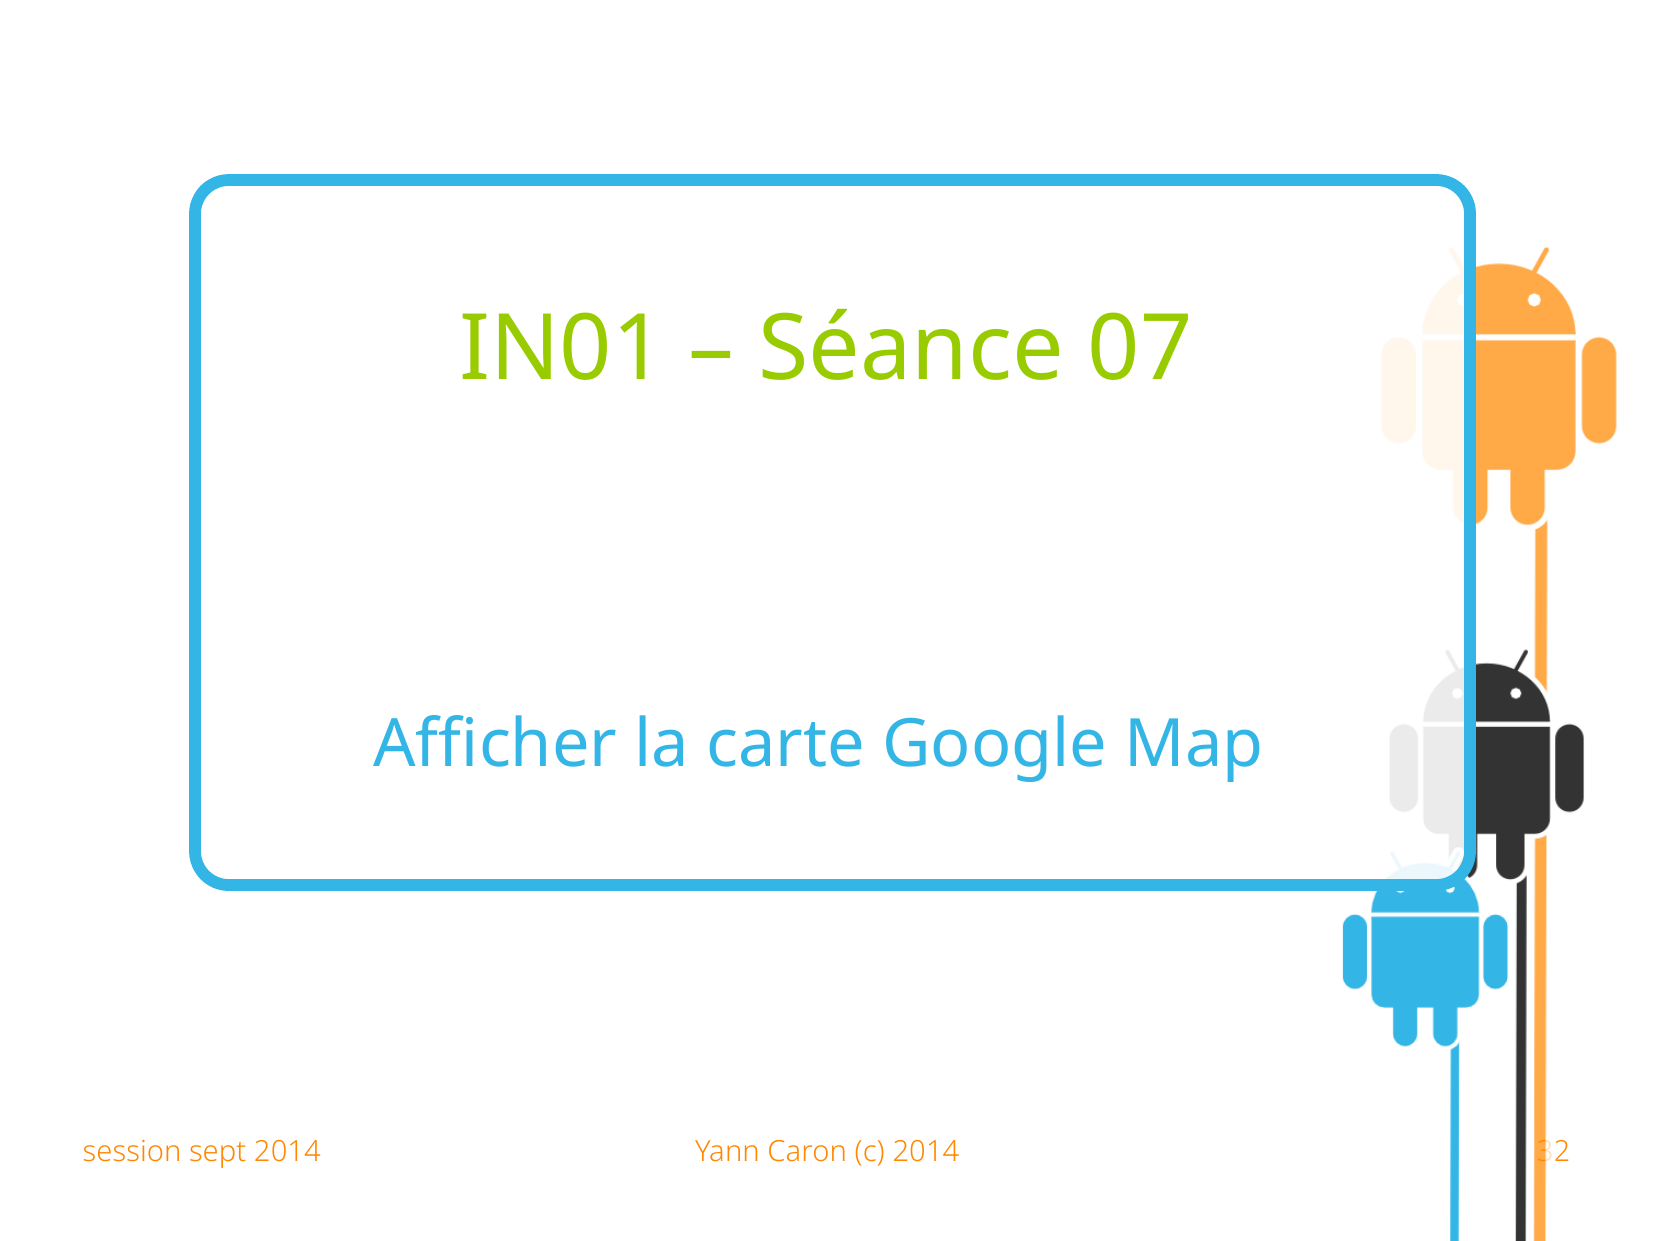

# IN01 – Séance 07
Afficher la carte Google Map
session sept 2014
Yann Caron (c) 2014
32